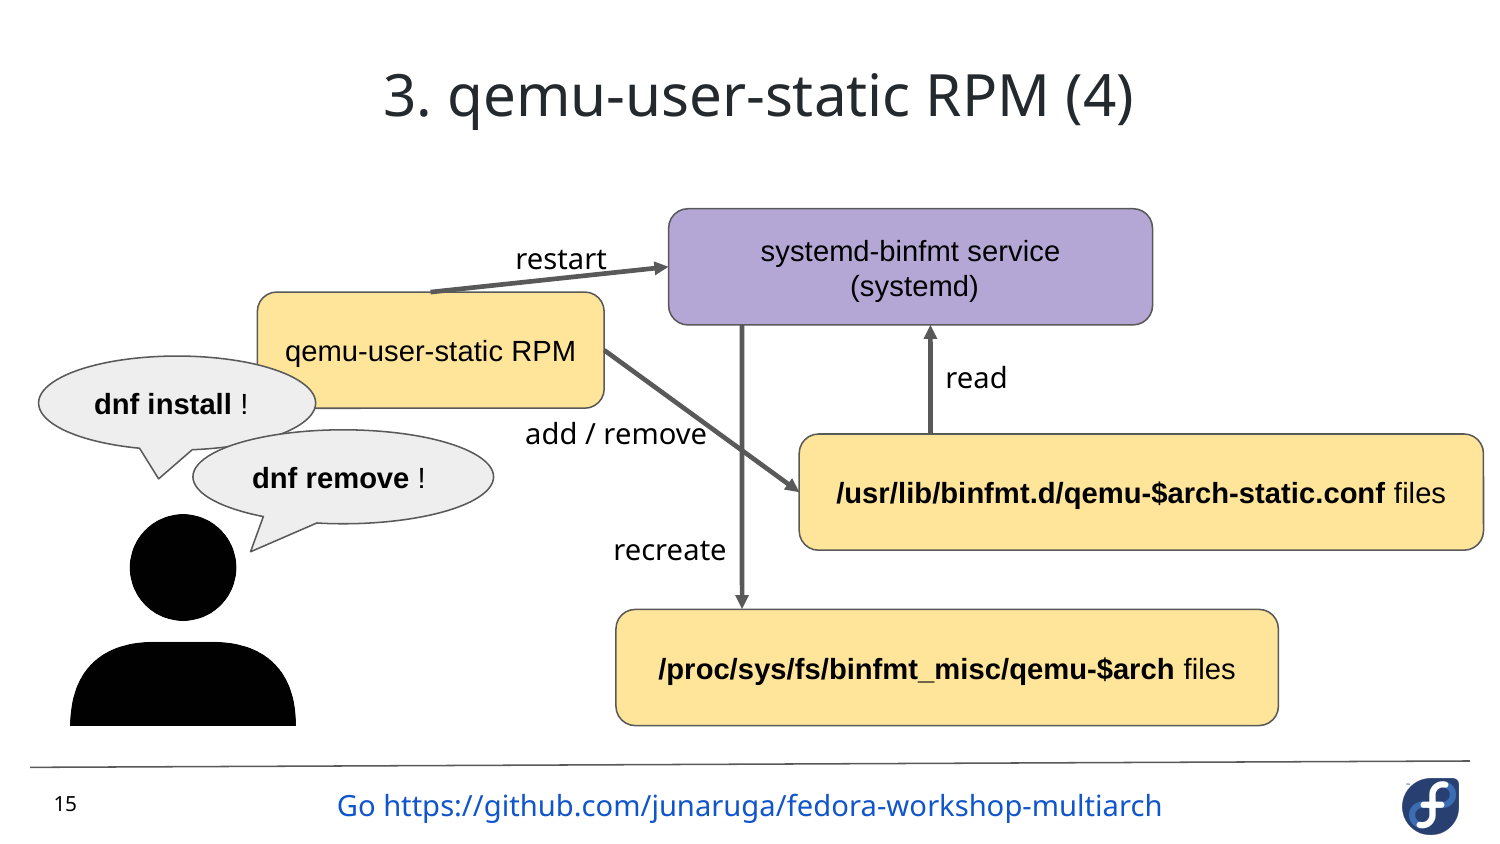

# 3. qemu-user-static RPM (4)
systemd-binfmt service
 (systemd)
restart
qemu-user-static RPM
read
dnf install !
add / remove
dnf remove !
/usr/lib/binfmt.d/qemu-$arch-static.conf files
recreate
/proc/sys/fs/binfmt_misc/qemu-$arch files
Go https://github.com/junaruga/fedora-workshop-multiarch